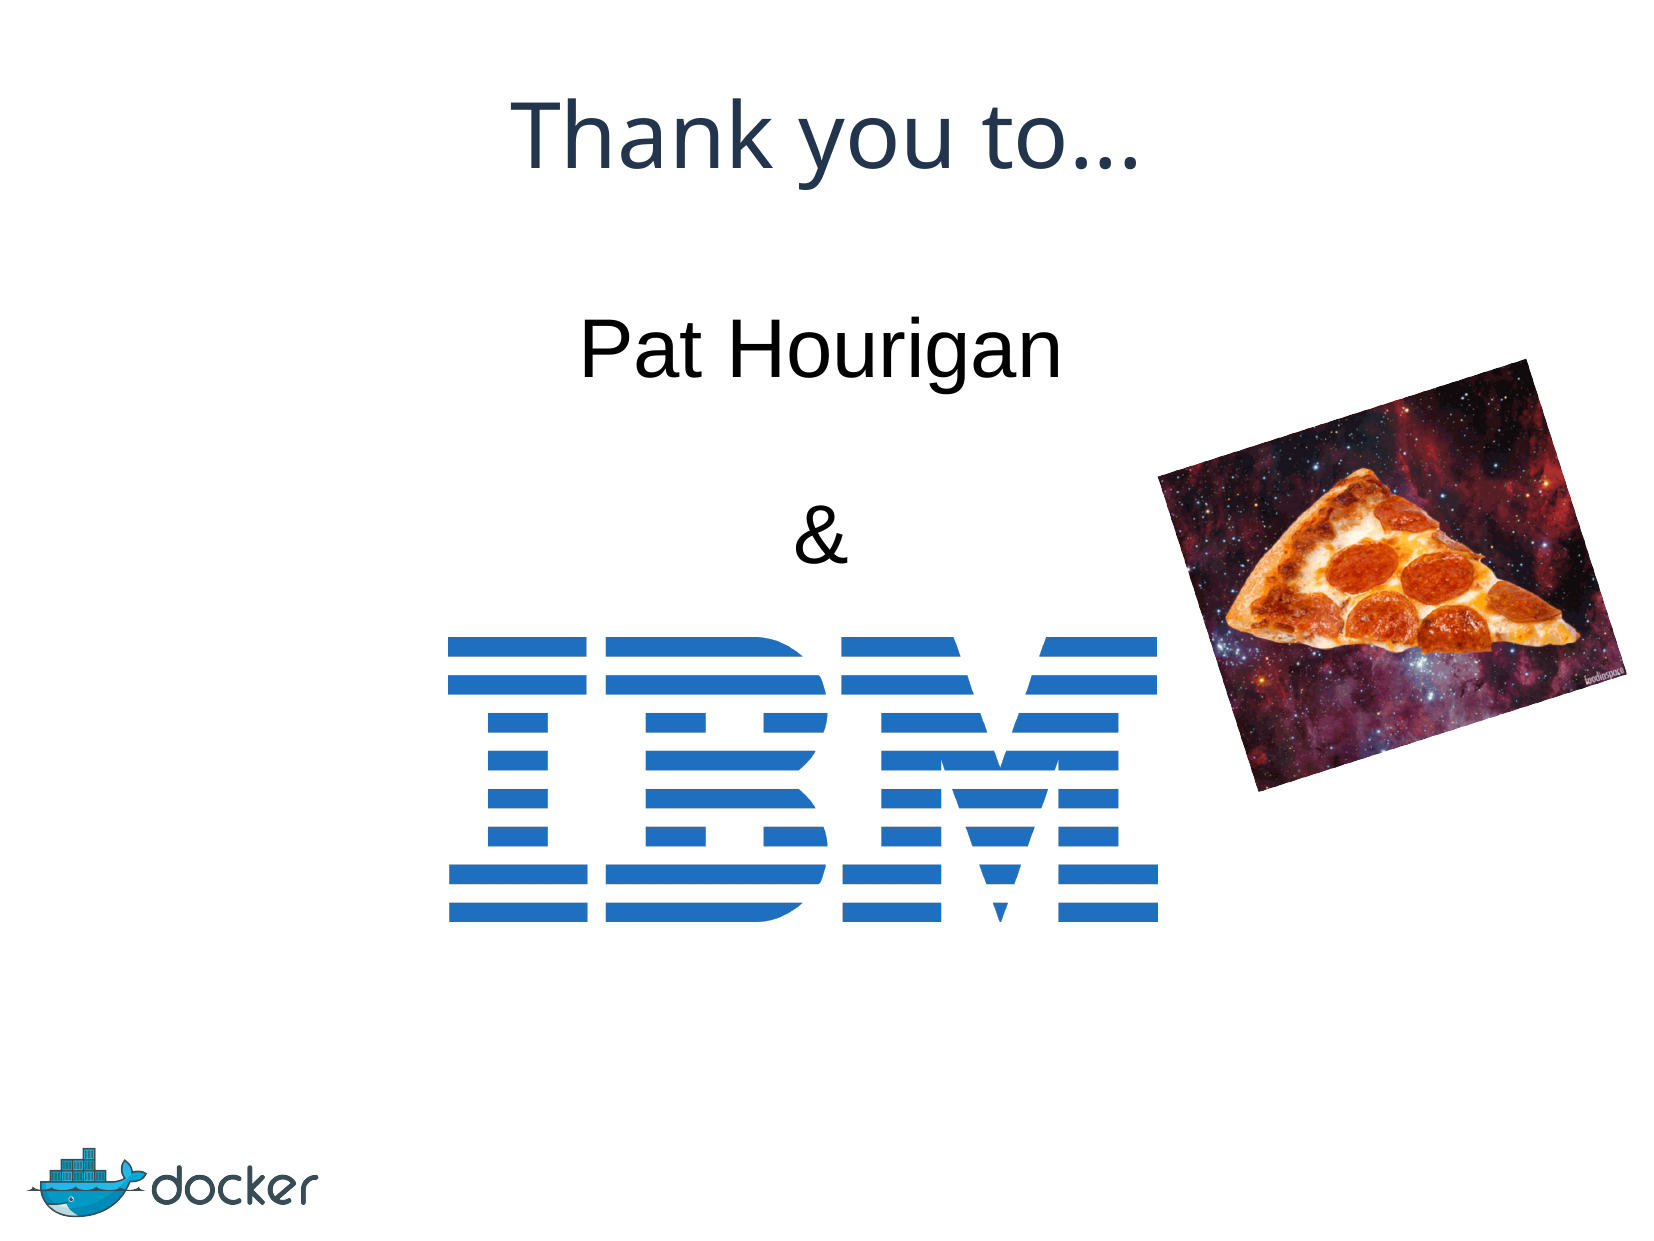

# Thank you to...
Pat Hourigan
&